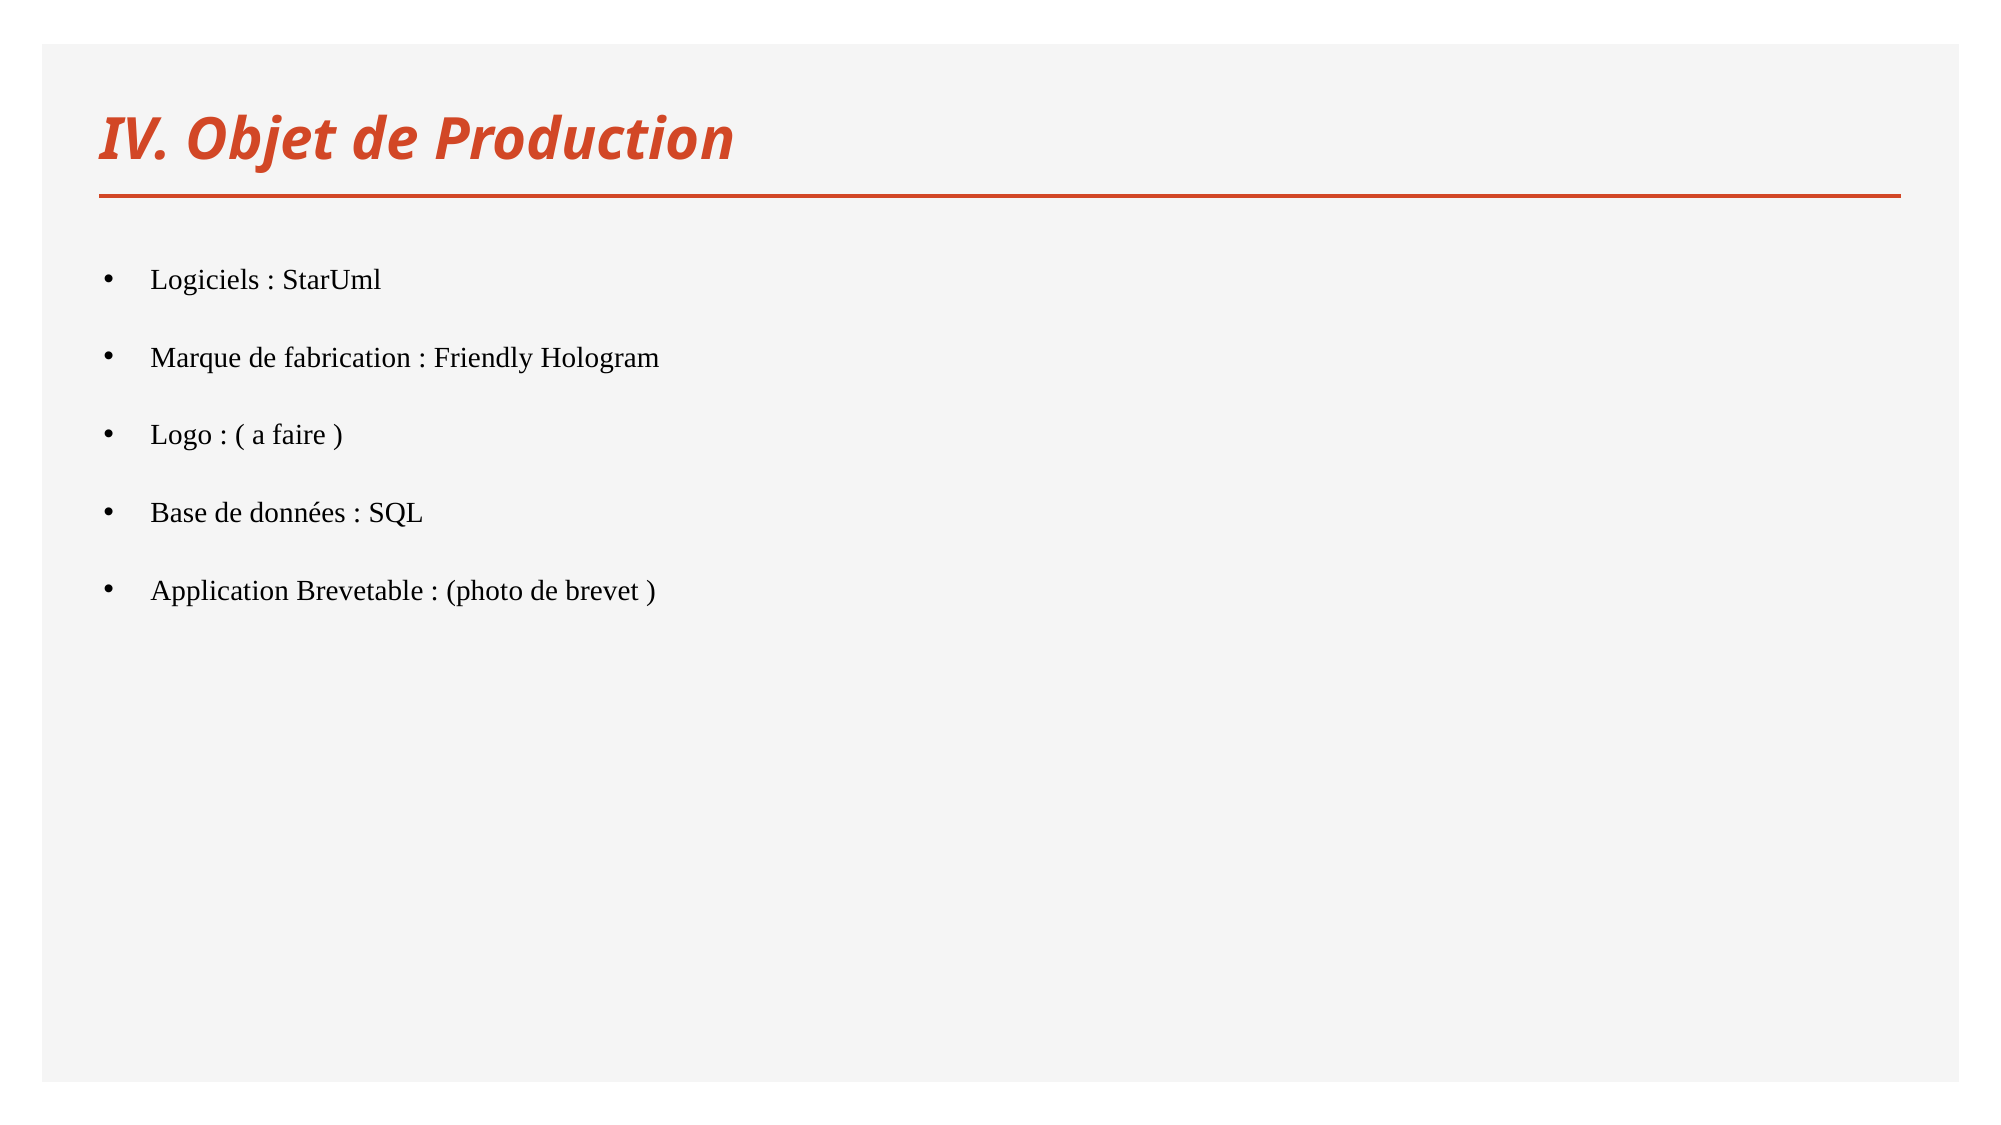

# IV. Objet de Production
Logiciels : StarUml
Marque de fabrication : Friendly Hologram
Logo : ( a faire )
Base de données : SQL
Application Brevetable : (photo de brevet )